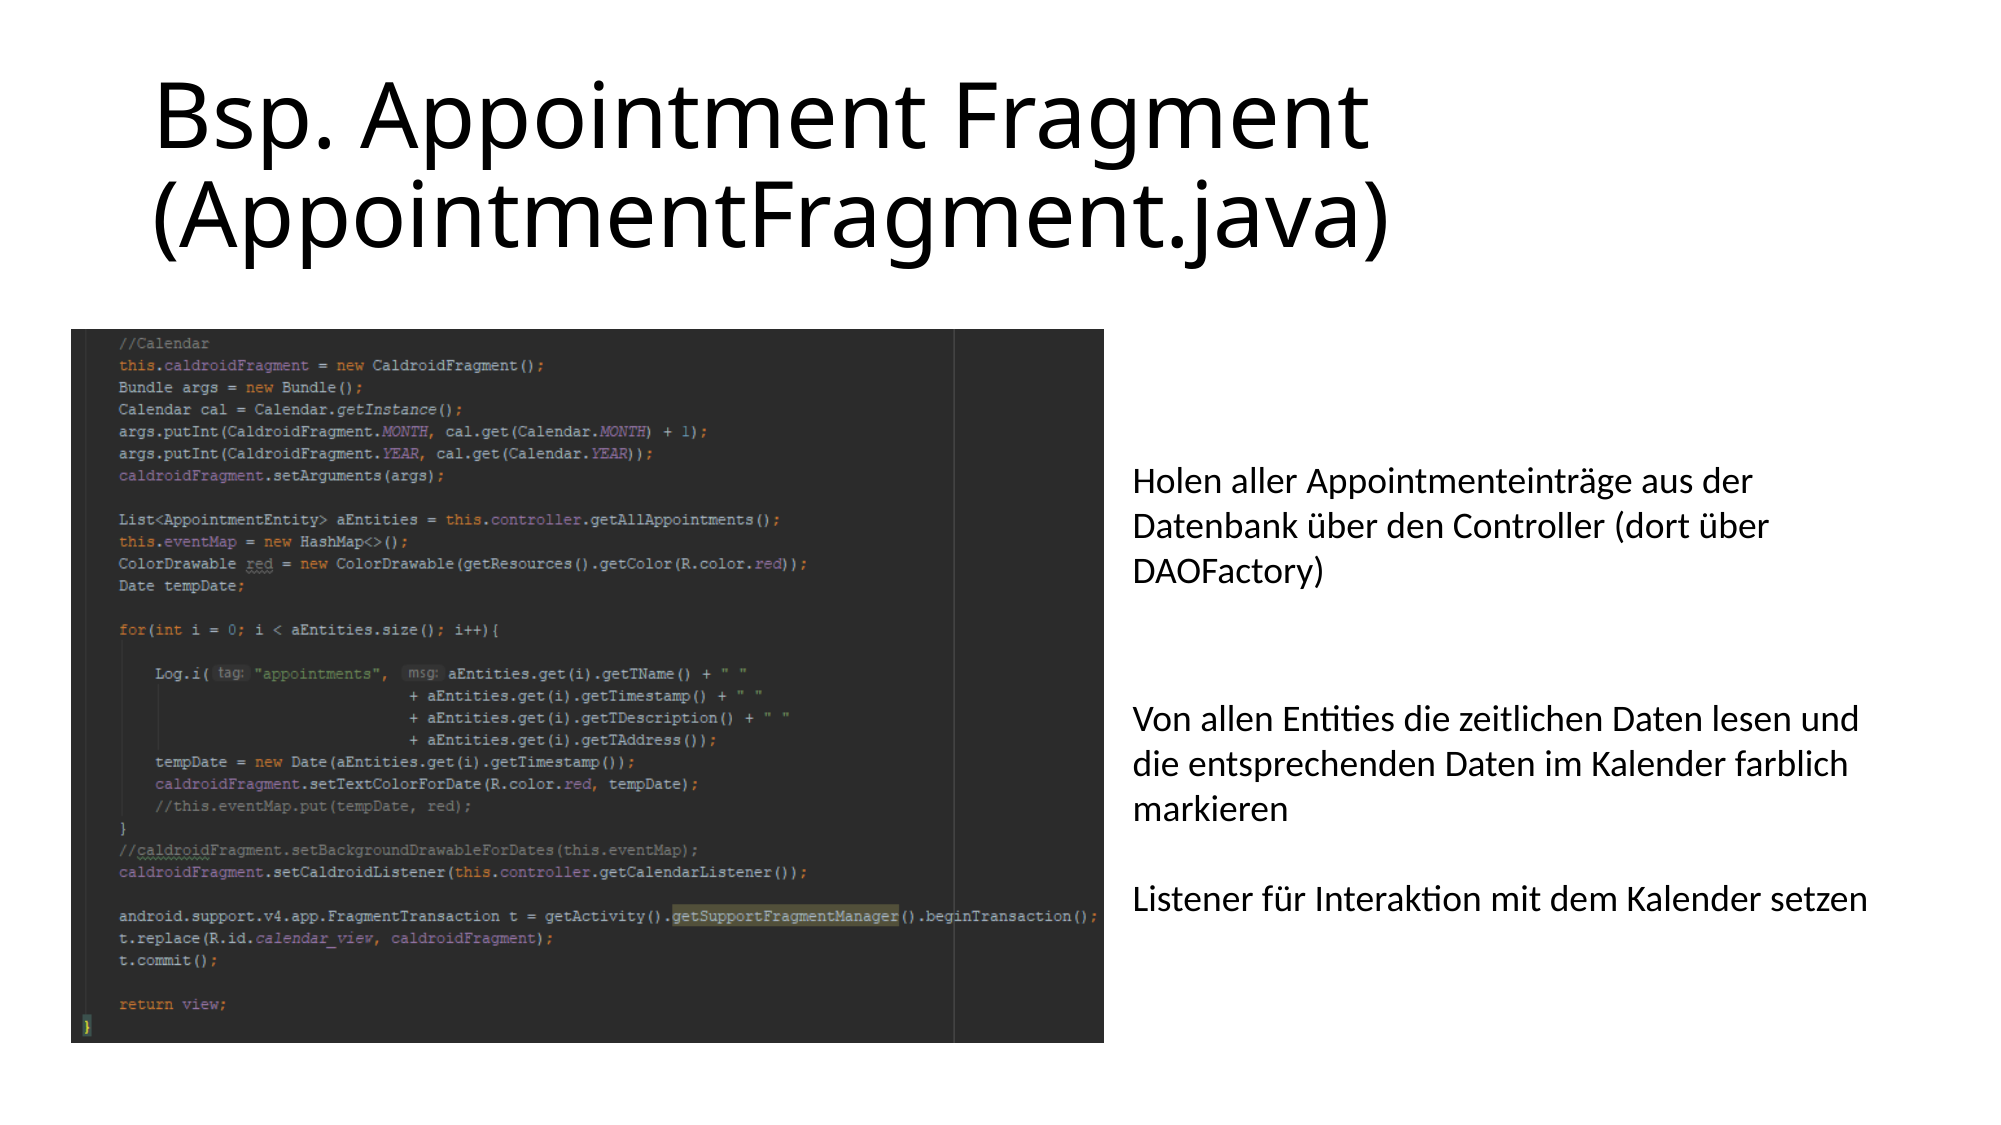

# Bsp. Appointment Fragment (AppointmentFragment.java)
Holen aller Appointmenteinträge aus der Datenbank über den Controller (dort über DAOFactory)
Von allen Entities die zeitlichen Daten lesen und die entsprechenden Daten im Kalender farblich markieren
Listener für Interaktion mit dem Kalender setzen